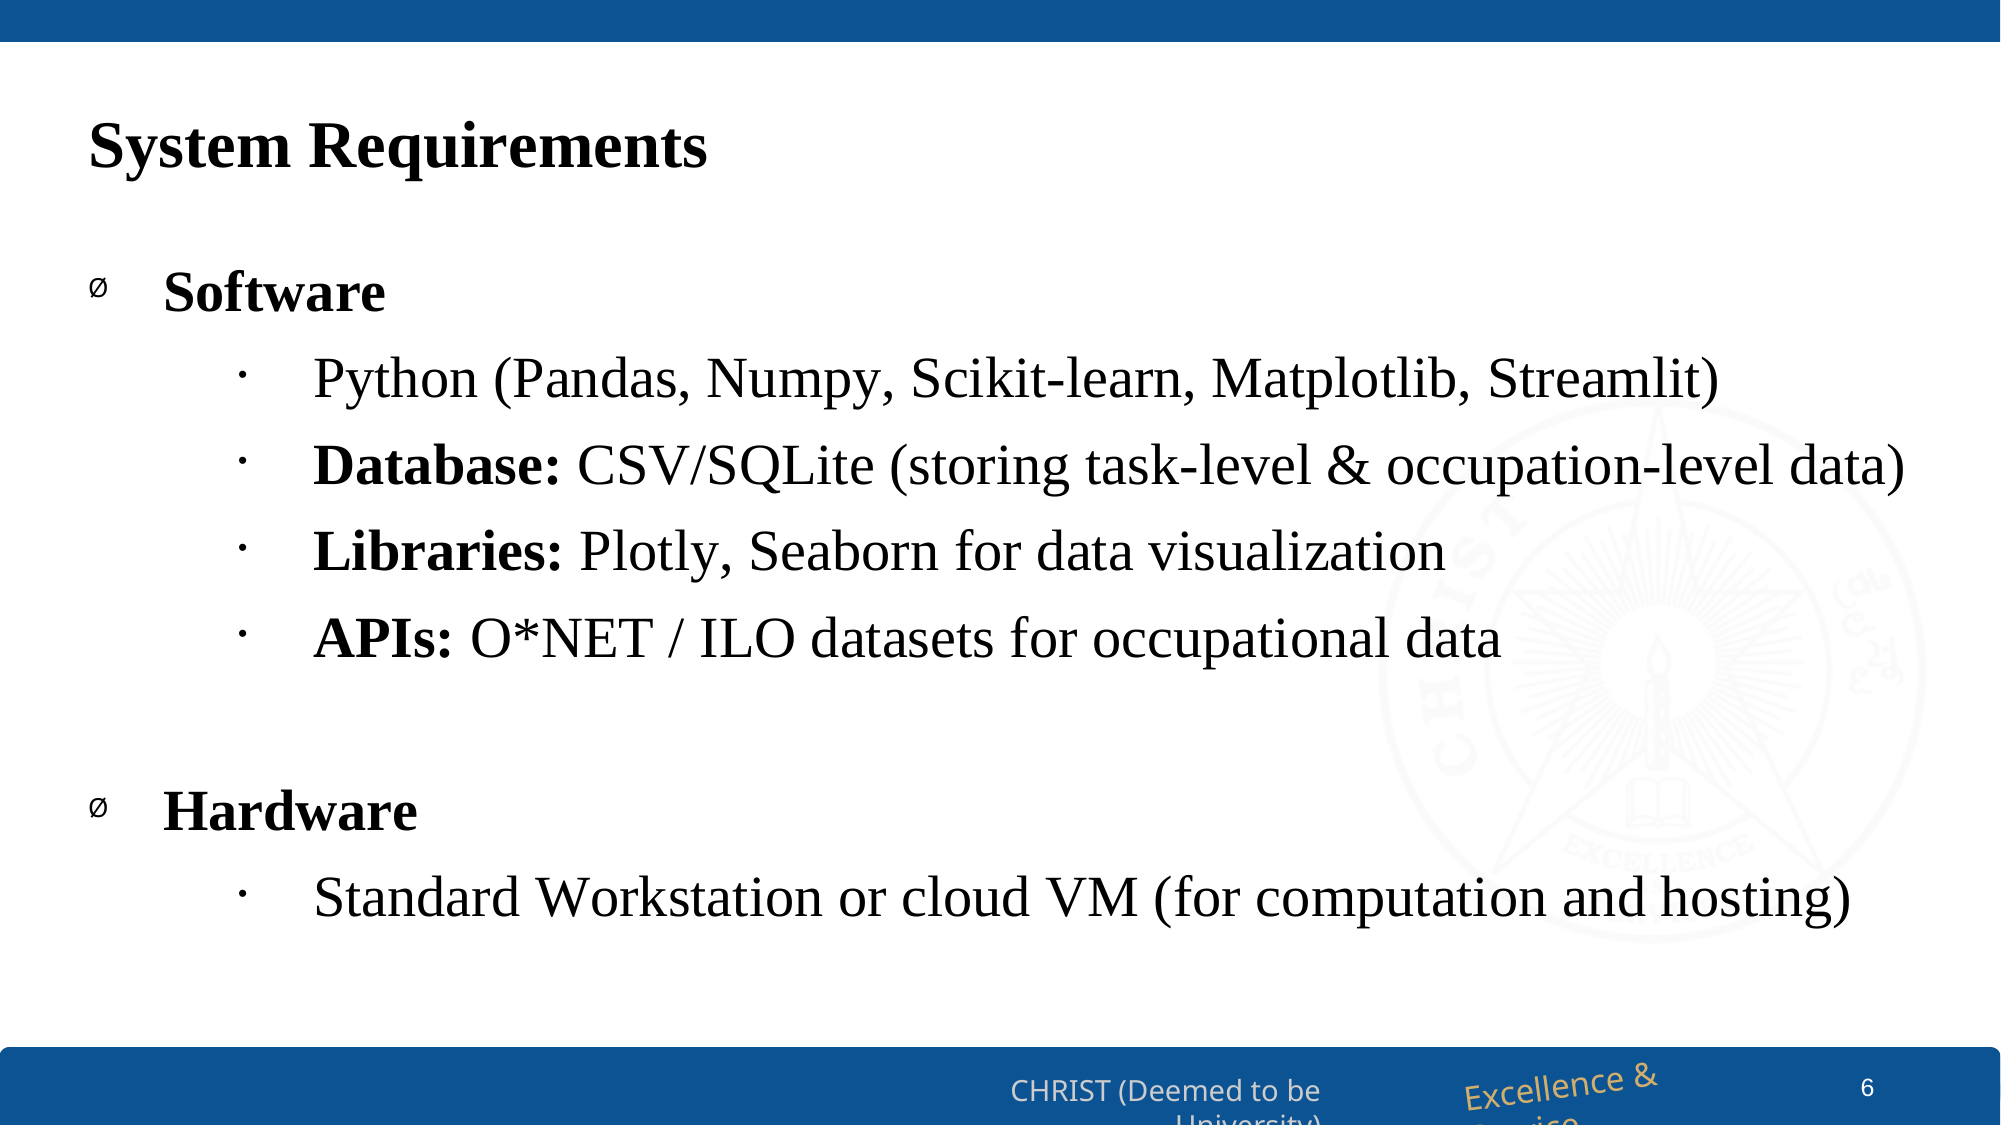

# System Requirements
Software
Python (Pandas, Numpy, Scikit-learn, Matplotlib, Streamlit)
Database: CSV/SQLite (storing task-level & occupation-level data)
Libraries: Plotly, Seaborn for data visualization
APIs: O*NET / ILO datasets for occupational data
Hardware
Standard Workstation or cloud VM (for computation and hosting)